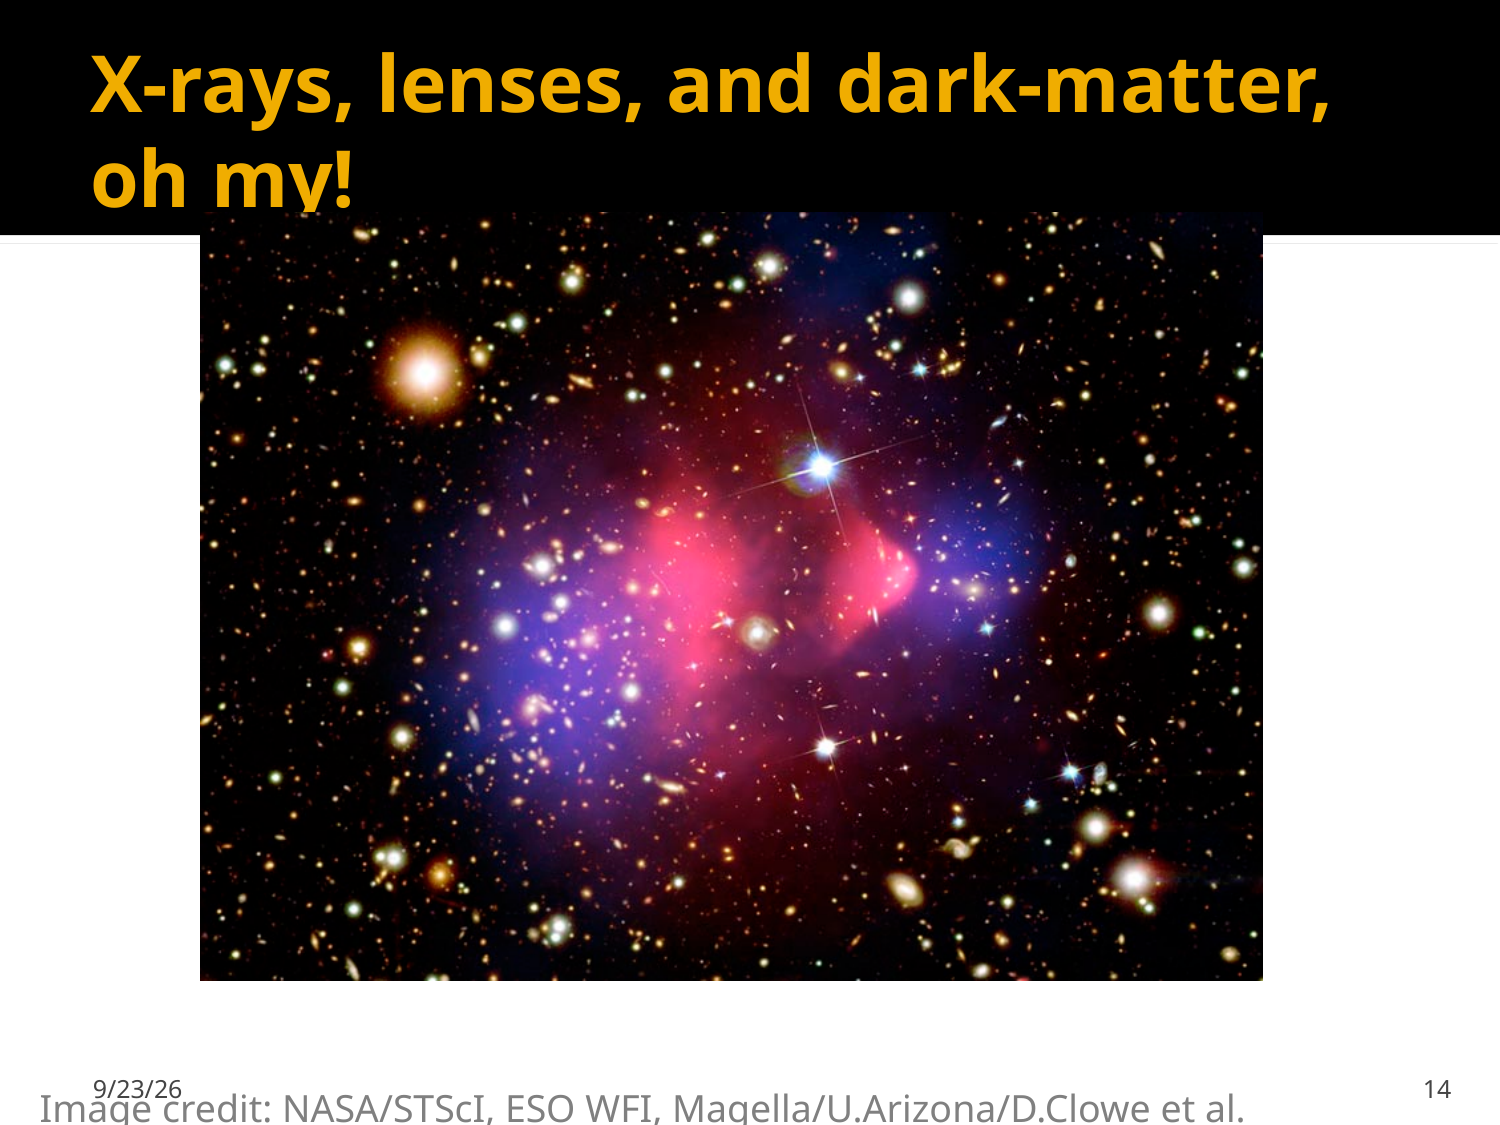

# X-rays, lenses, and dark-matter, oh my!
The “Bullet” Cluster. Blue shading represents mass as measured by gravitational lensing. Red represents hot x-ray gas.
Image credit: NASA/STScI, ESO WFI, Magella/U.Arizona/D.Clowe et al.